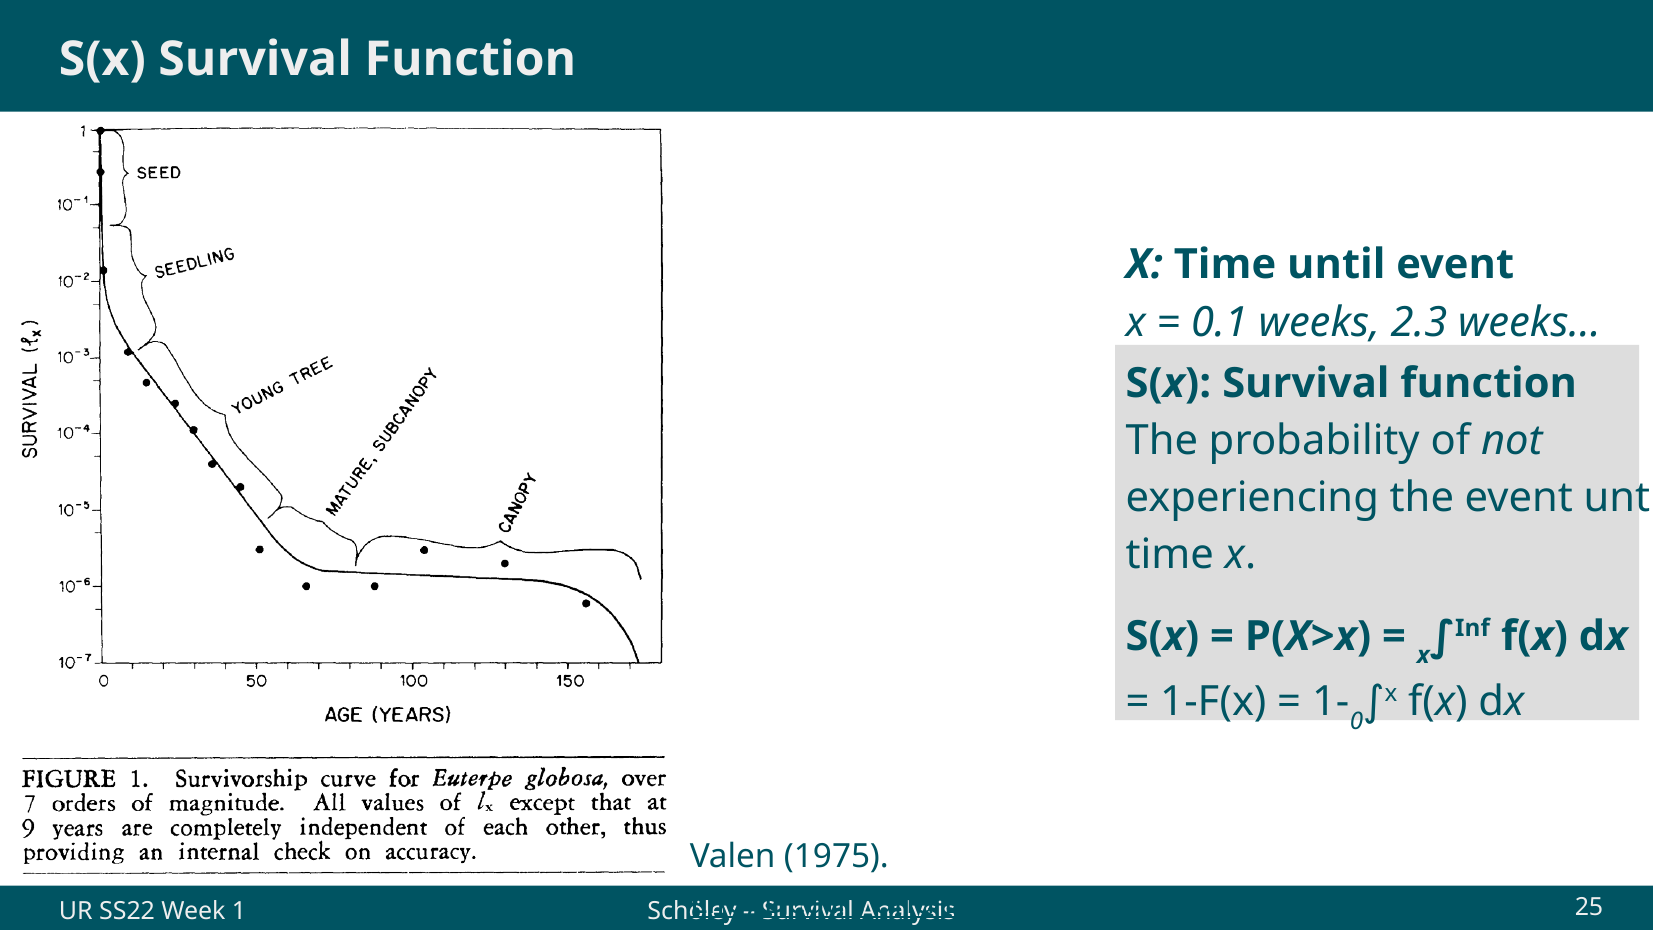

# S(x) Survival Function
X: Time until event
x = 0.1 weeks, 2.3 weeks...
S(x): Survival function
The probability of not
experiencing the event until
time x.
S(x) = P(X>x) = x∫Inf f(x) dx
= 1-F(x) = 1-0∫x f(x) dx
Valen (1975). Life, Death, and Energy of a Tree.
25
UR SS22 Week 1
Schöley – Survival Analysis